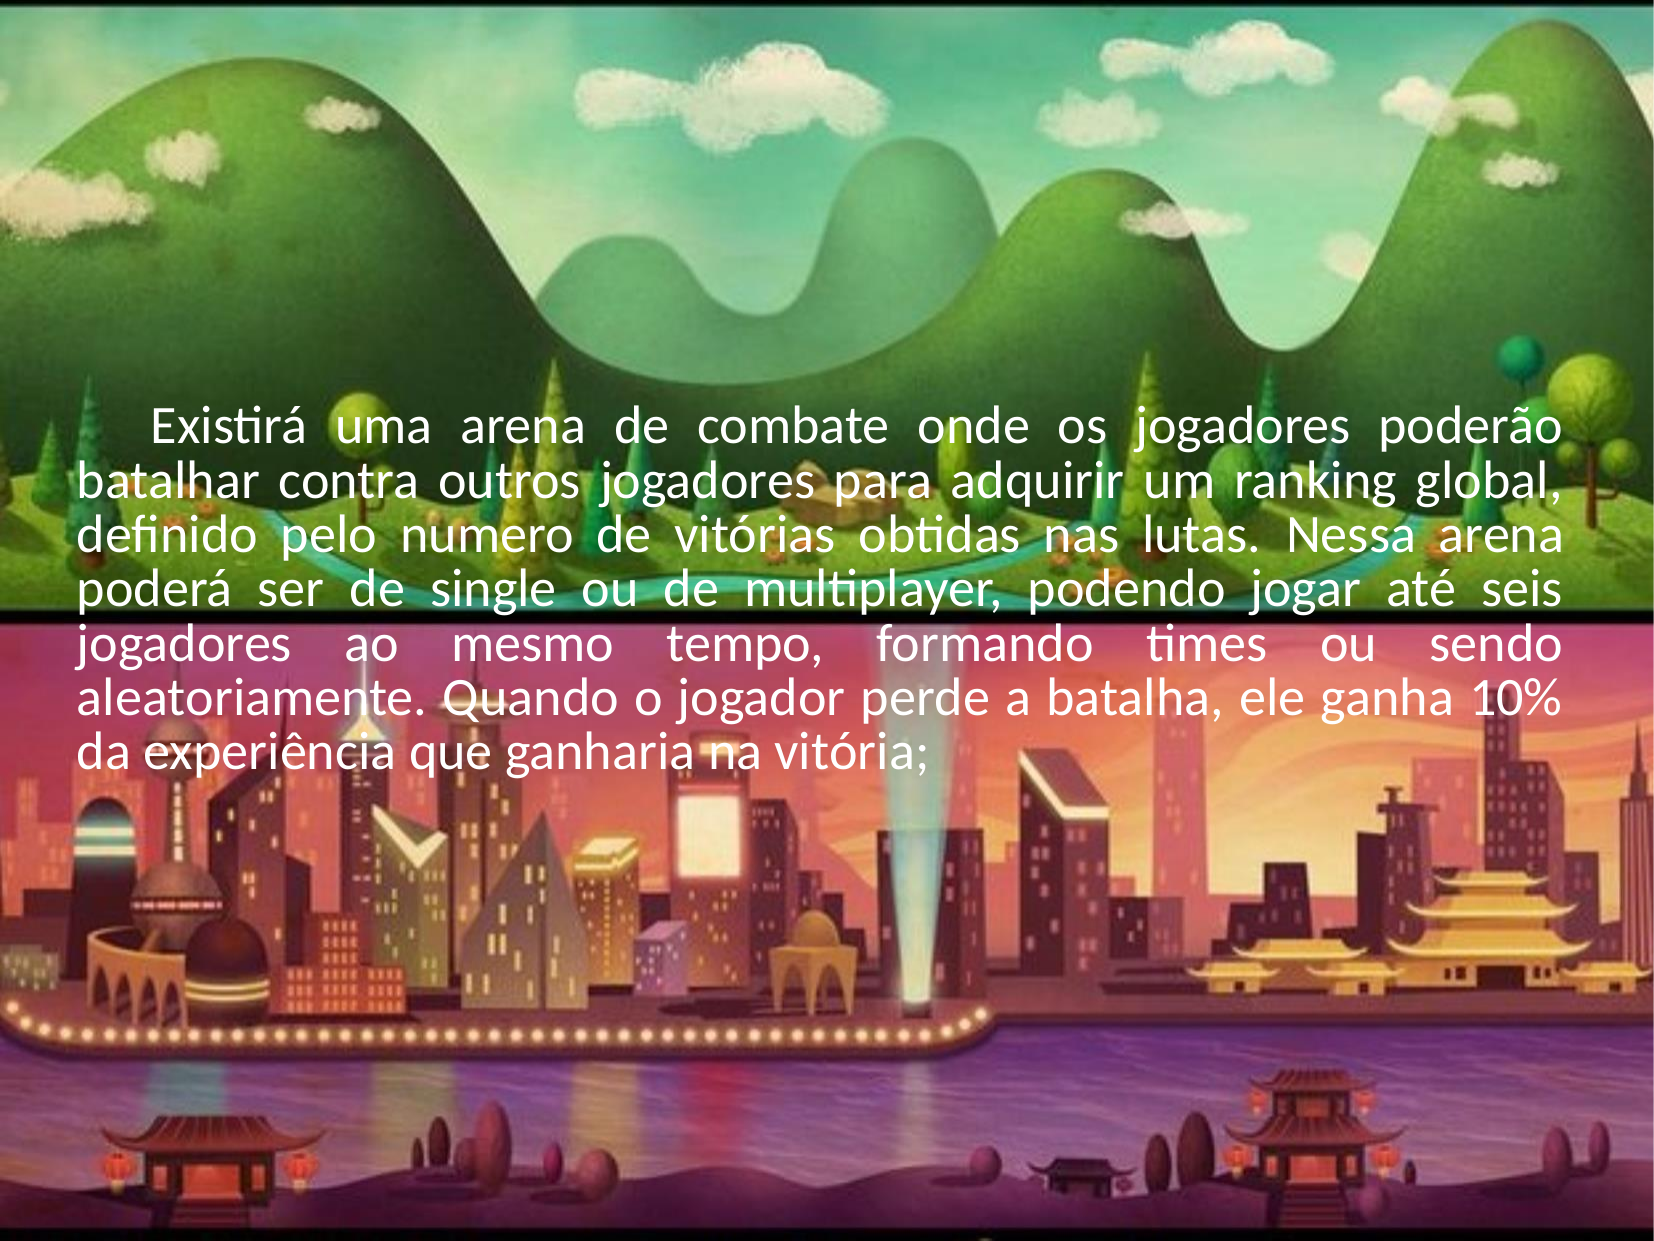

# Existirá uma arena de combate onde os jogadores poderão batalhar contra outros jogadores para adquirir um ranking global, definido pelo numero de vitórias obtidas nas lutas. Nessa arena poderá ser de single ou de multiplayer, podendo jogar até seis jogadores ao mesmo tempo, formando times ou sendo aleatoriamente. Quando o jogador perde a batalha, ele ganha 10% da experiência que ganharia na vitória;